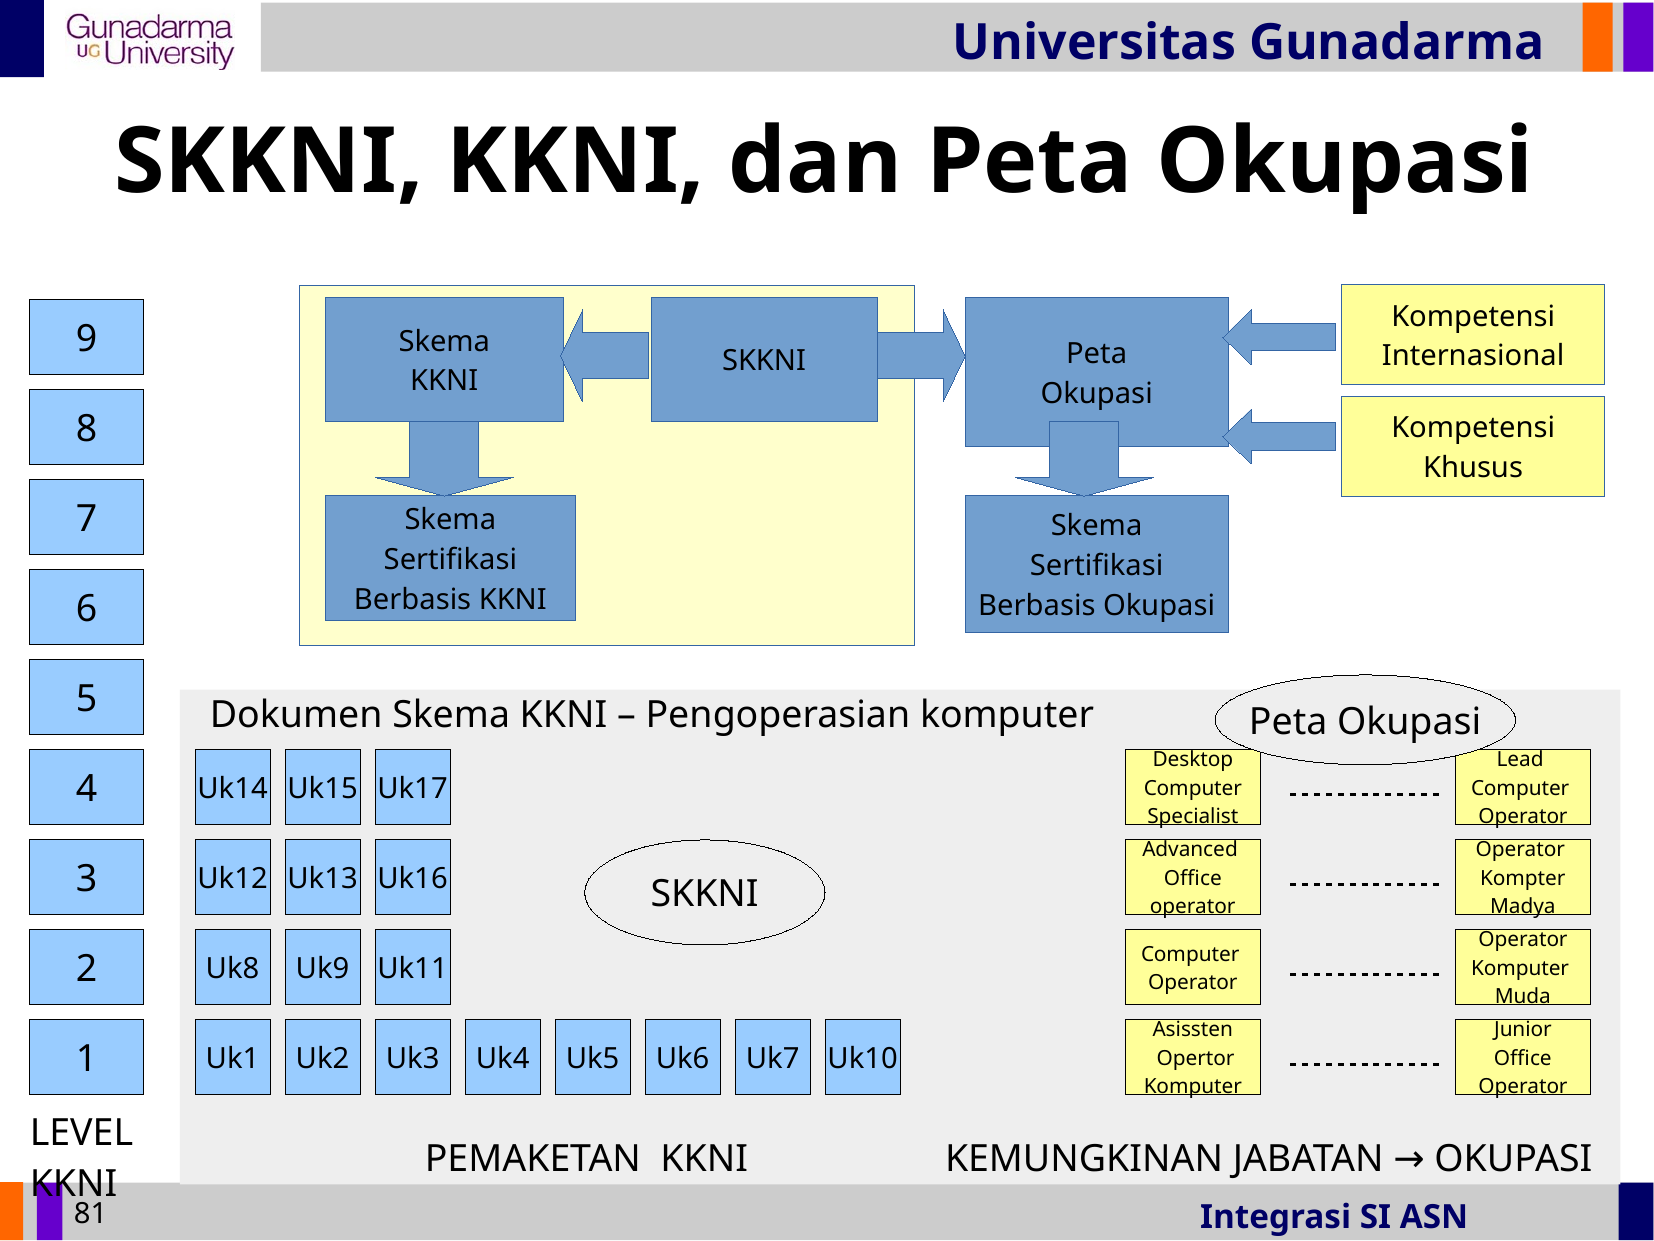

# SKKNI, KKNI, dan Peta Okupasi
Kompetensi
Internasional
Skema
KKNI
SKKNI
Peta
Okupasi
9
8
Kompetensi
Khusus
7
Skema
Sertifikasi
Berbasis KKNI
Skema
Sertifikasi
Berbasis Okupasi
6
5
Peta Okupasi
Dokumen Skema KKNI – Pengoperasian komputer
4
Uk14
Uk15
Uk17
Desktop
Computer
Specialist
Lead
Computer
Operator
3
Uk12
Uk13
Uk16
Advanced
Office
operator
Operator
Kompter
Madya
SKKNI
2
Uk8
Uk9
Uk11
Computer
Operator
Operator
Komputer
Muda
1
Uk1
Uk2
Uk3
Uk4
Uk5
Uk6
Uk7
Uk10
Asissten
 Opertor
 Komputer
Junior
Office
Operator
LEVEL
KKNI
PEMAKETAN KKNI
KEMUNGKINAN JABATAN → OKUPASI